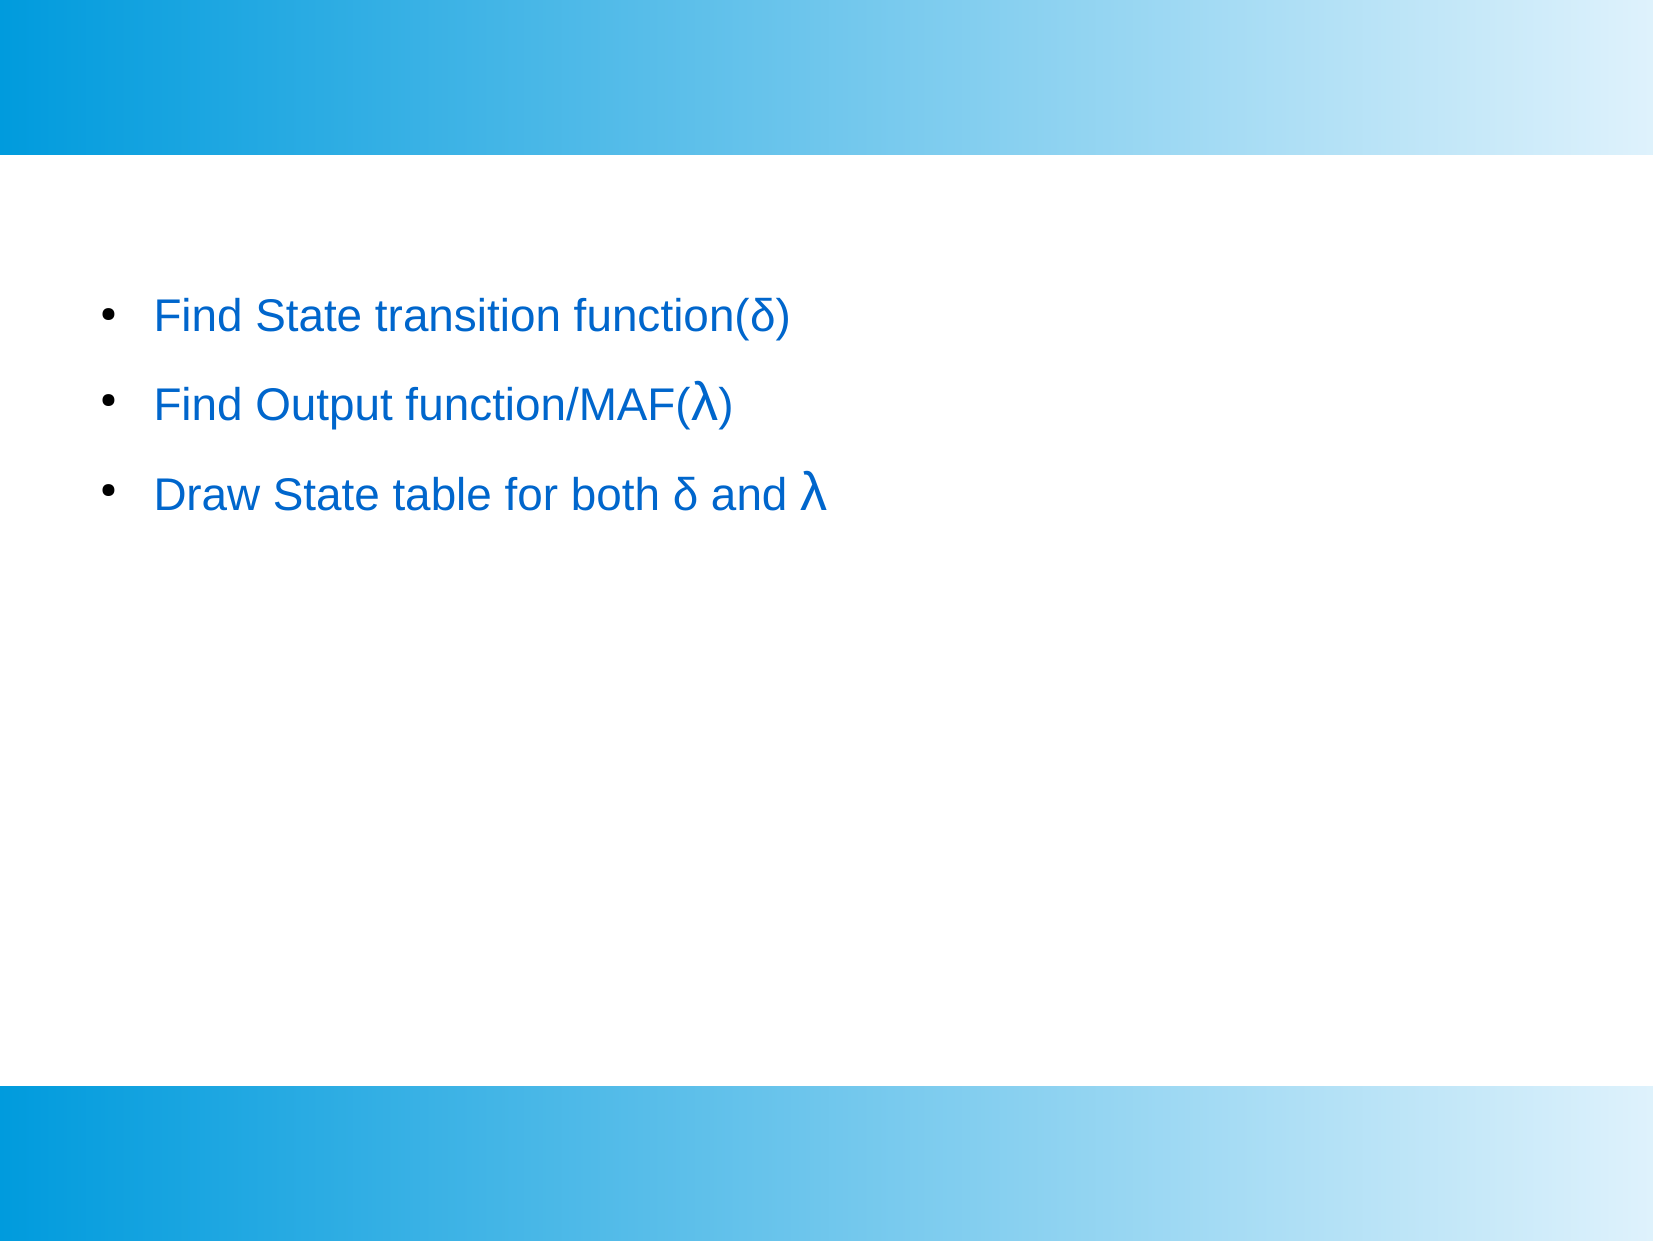

# Find State transition function(δ)
Find Output function/MAF(λ)
Draw State table for both δ and λ